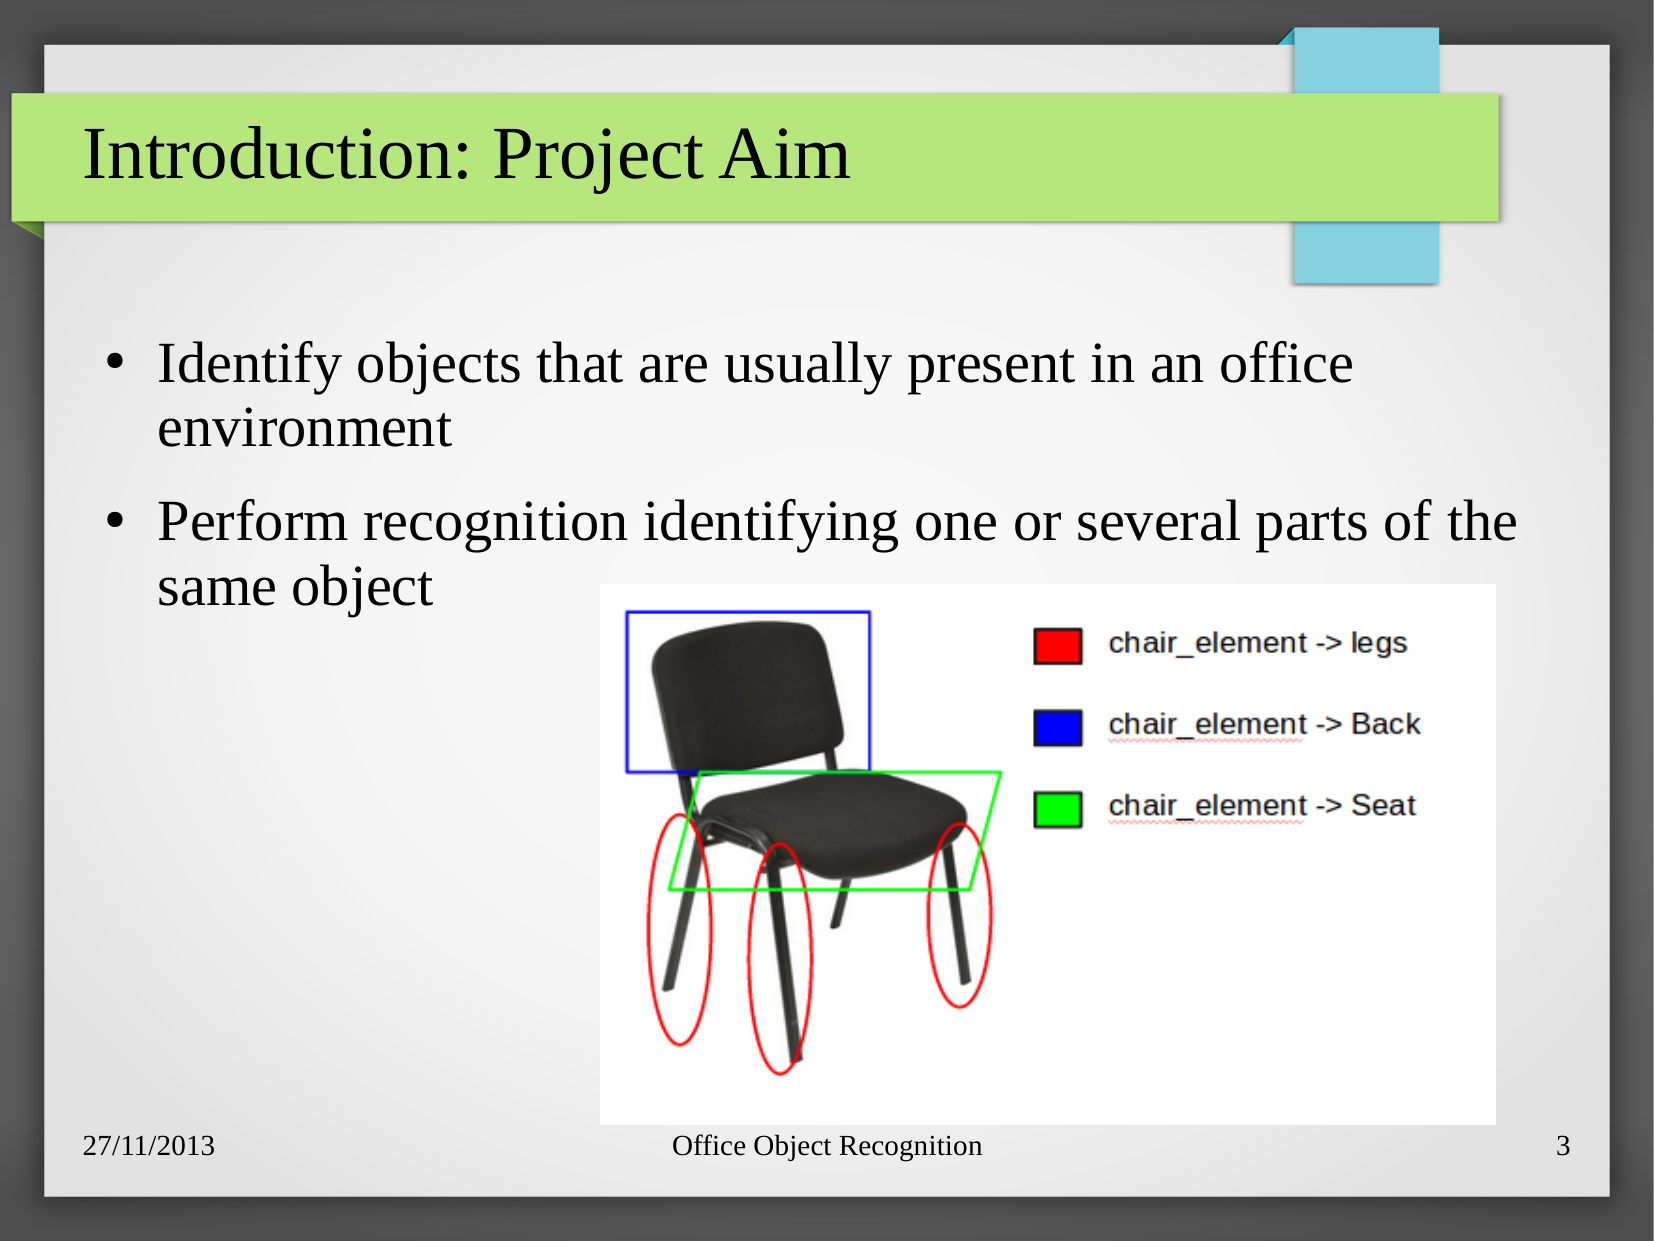

# Introduction: Project Aim
Identify objects that are usually present in an office environment
Perform recognition identifying one or several parts of the same object
27/11/2013
Office Object Recognition
3